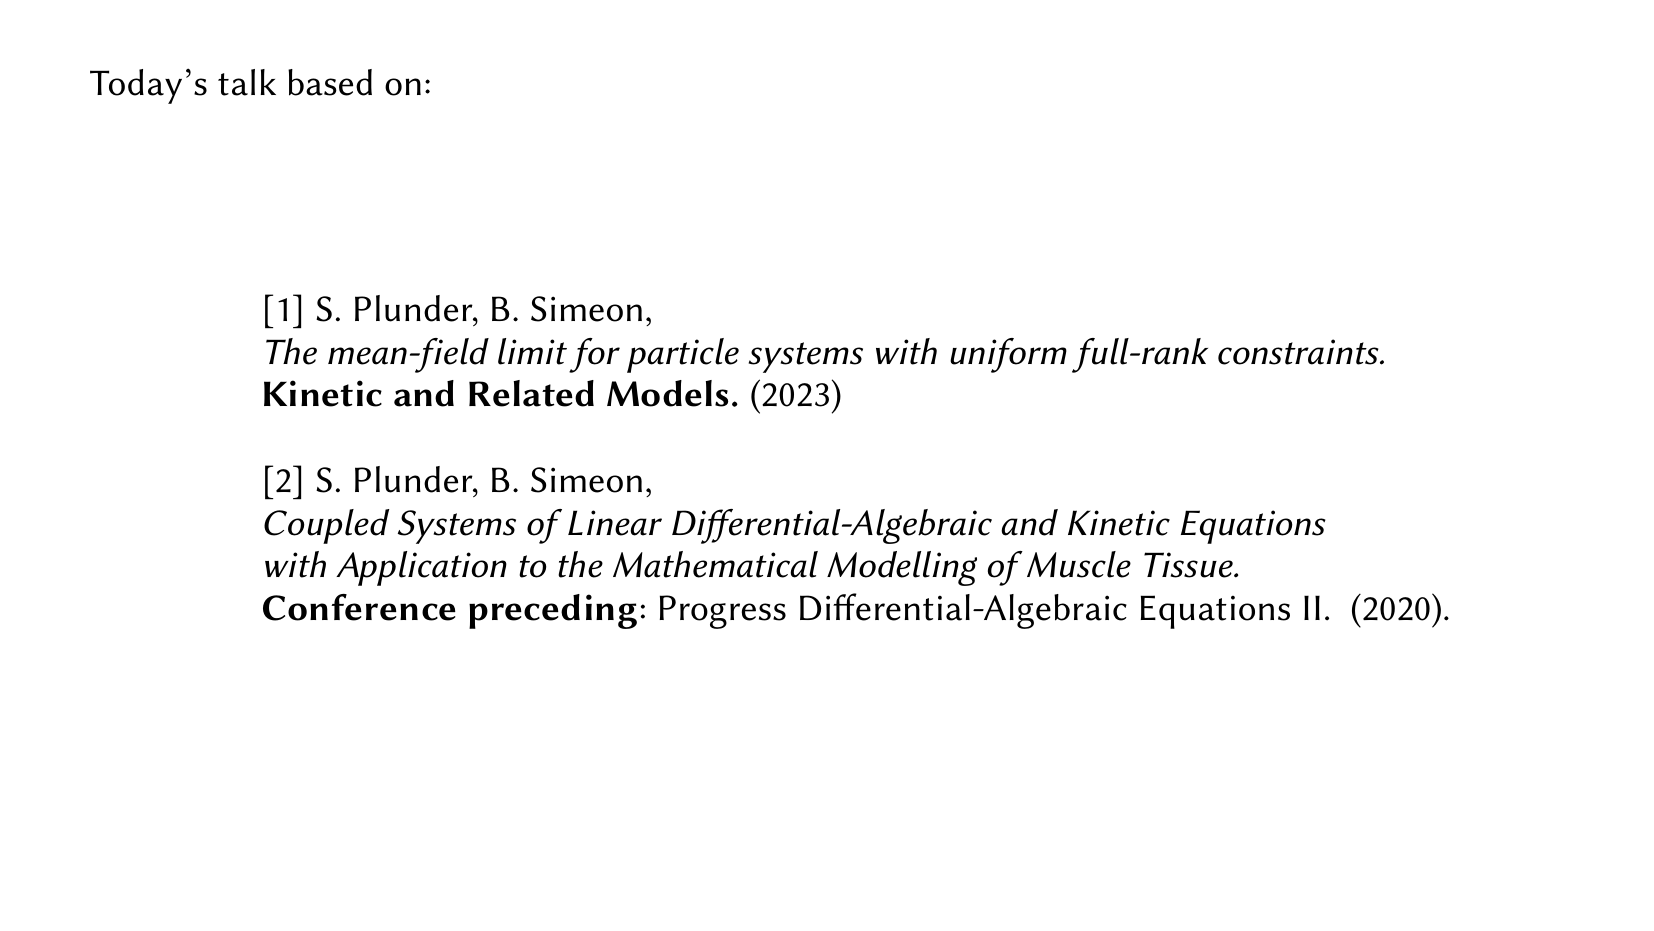

Today’s talk based on:
[1] S. Plunder, B. Simeon,
The mean-field limit for particle systems with uniform full-rank constraints.
Kinetic and Related Models. (2023)
[2] S. Plunder, B. Simeon,
Coupled Systems of Linear Differential-Algebraic and Kinetic Equations
with Application to the Mathematical Modelling of Muscle Tissue.
Conference preceding: Progress Differential-Algebraic Equations II. (2020).